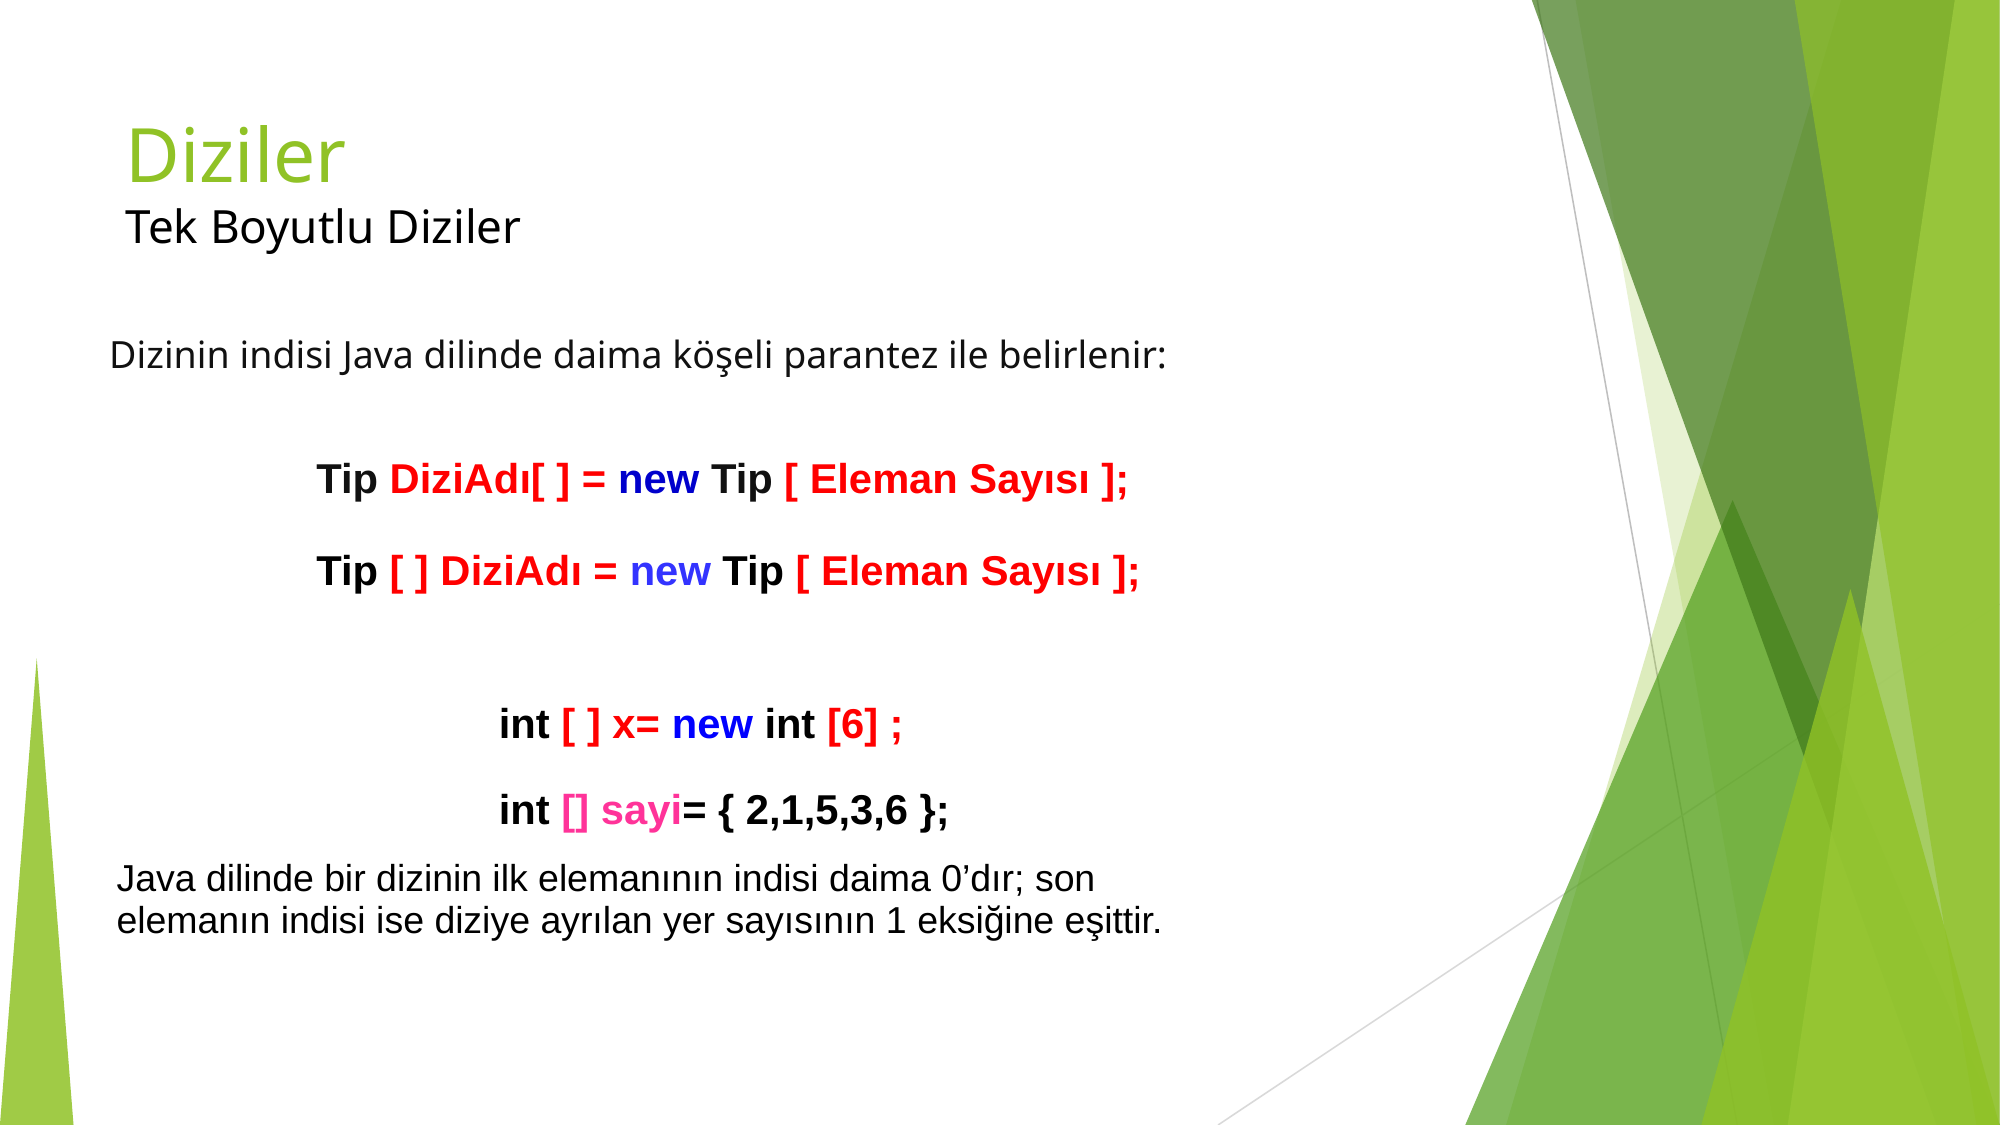

# Diziler Tek Boyutlu Diziler
Dizinin indisi Java dilinde daima köşeli parantez ile belirlenir:
Tip DiziAdı[ ] = new Tip [ Eleman Sayısı ];
Tip [ ] DiziAdı = new Tip [ Eleman Sayısı ];
int [ ] x= new int [6] ;
int [] sayi= { 2,1,5,3,6 };
Java dilinde bir dizinin ilk elemanının indisi daima 0’dır; son elemanın indisi ise diziye ayrılan yer sayısının 1 eksiğine eşittir.